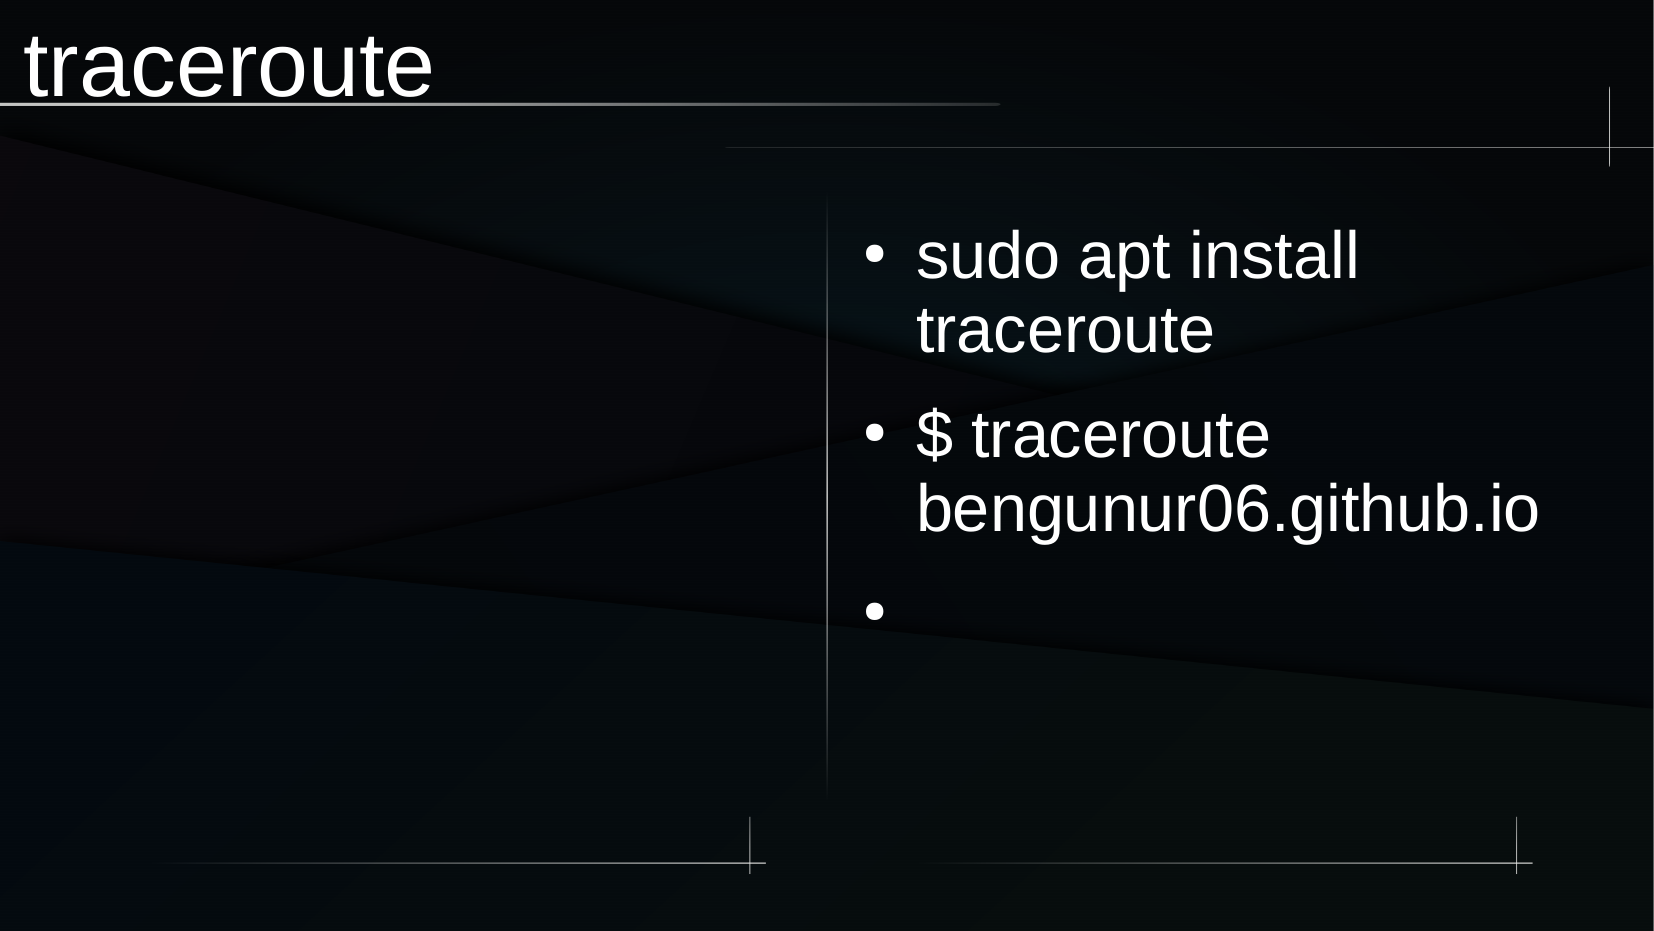

# traceroute
sudo apt install traceroute
$ traceroute bengunur06.github.io